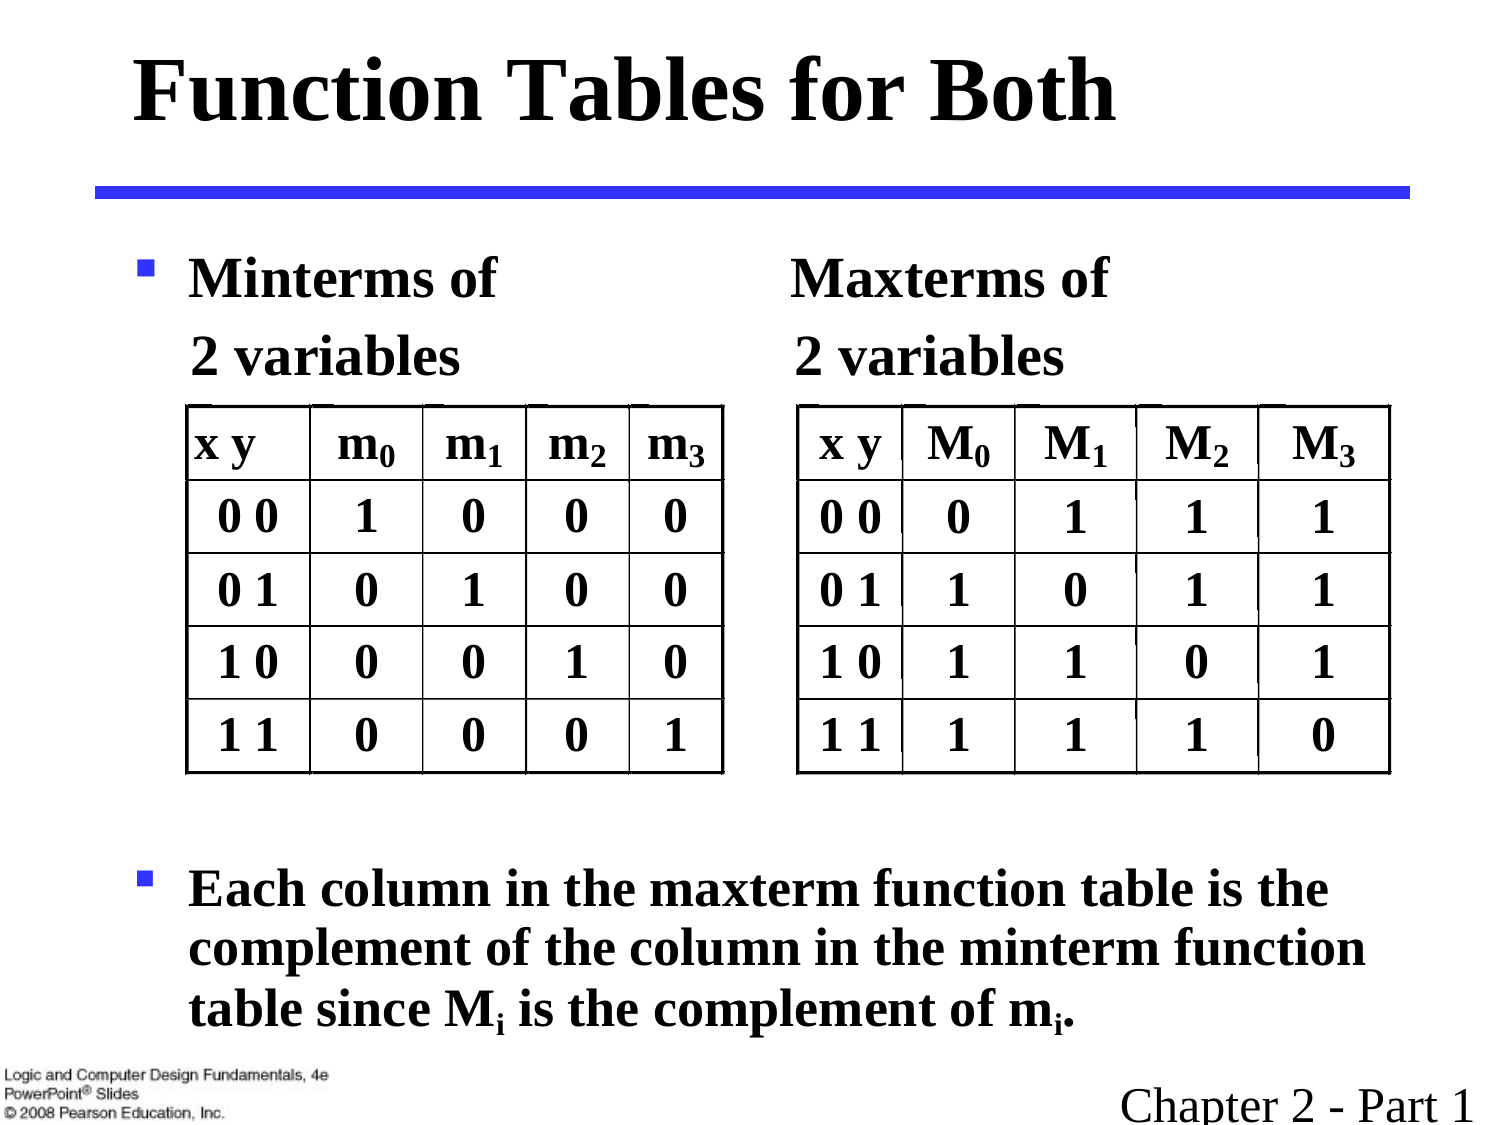

# Function Tables for Both
Minterms of		 Maxterms of
 2 variables 2 variables
Each column in the maxterm function table is the complement of the column in the minterm function table since Mi is the complement of mi.
x y
m
m
m
m
0
1
2
3
0 0
1
0
0
0
0 1
0
1
0
0
1 0
0
0
1
0
1 1
0
0
0
1
x y
M
M
M
M
0
1
2
3
0 0
0
1
1
1
0 1
1
0
1
1
1 0
1
1
0
1
1 1
1
1
1
0
39